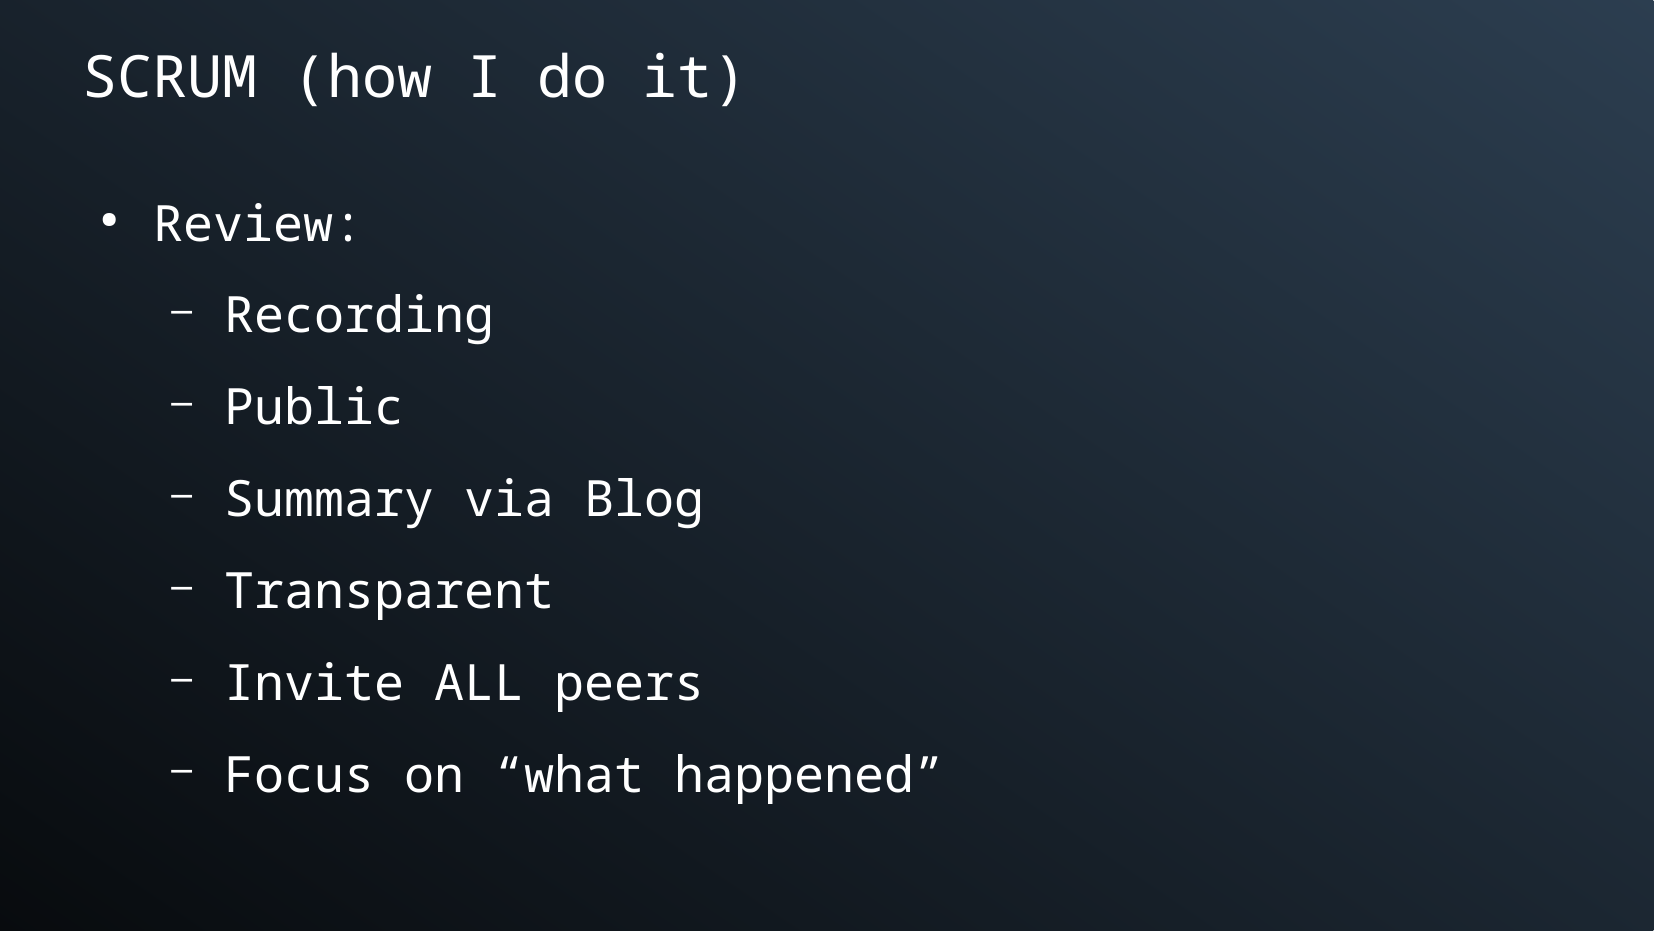

# SCRUM (how I do it)
Review:
Recording
Public
Summary via Blog
Transparent
Invite ALL peers
Focus on “what happened”